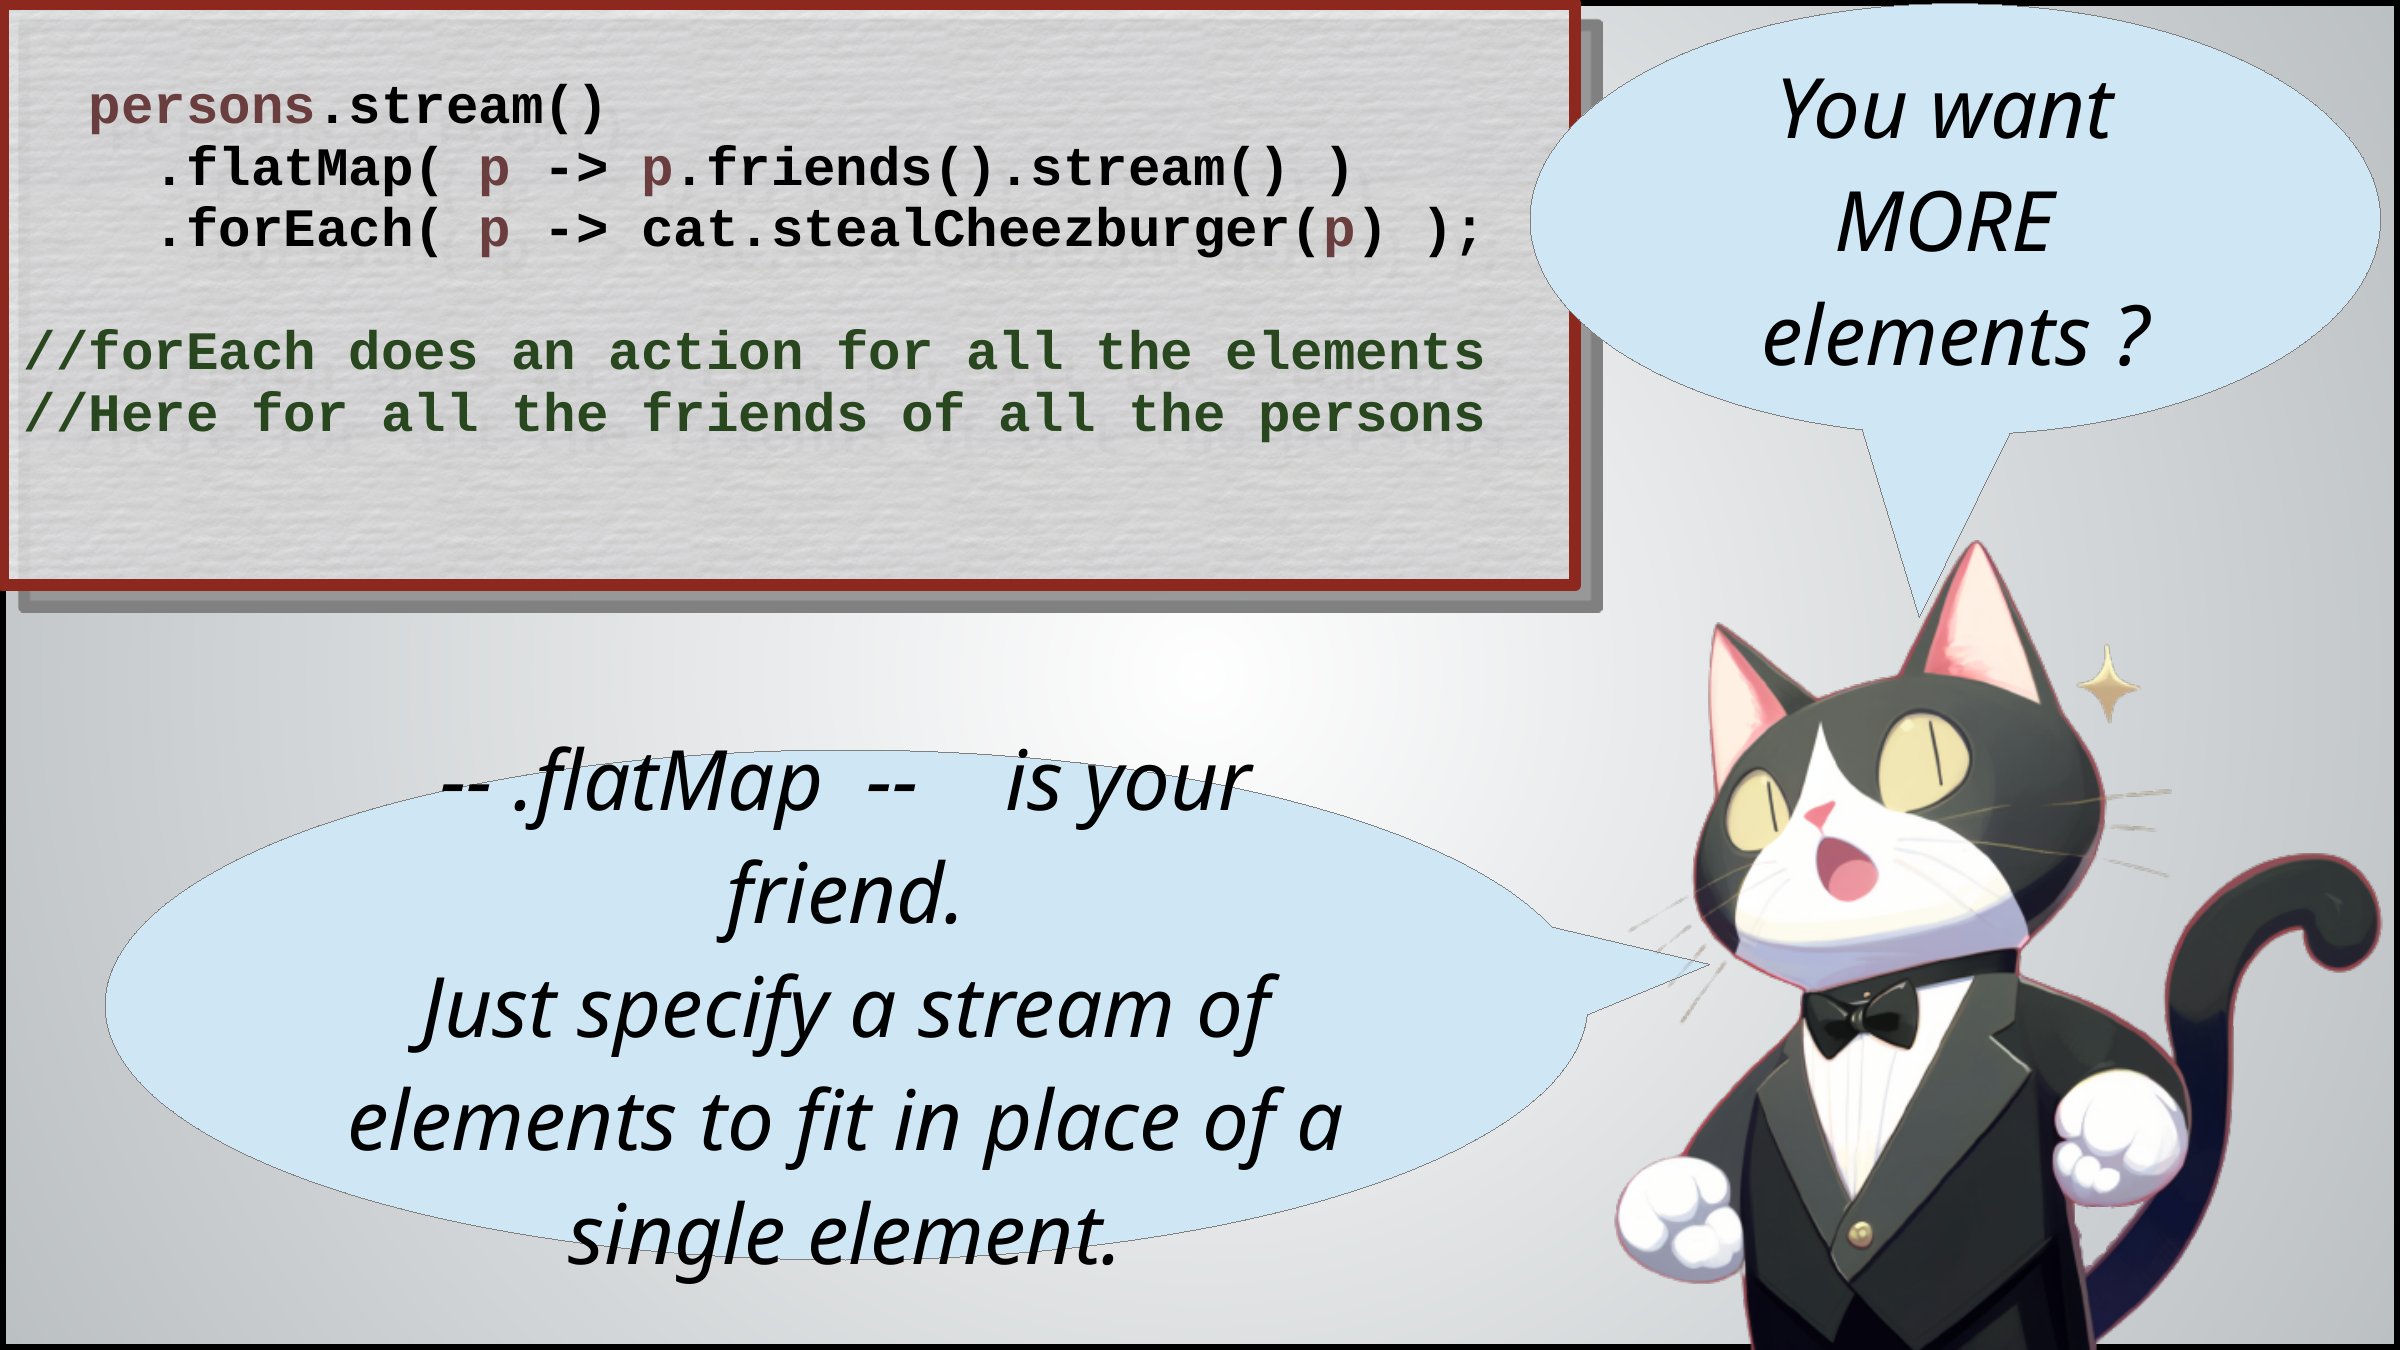

persons.stream()
 .flatMap( p -> p.friends().stream() )
 .forEach( p -> cat.stealCheezburger(p) );
//forEach does an action for all the elements
//Here for all the friends of all the persons
You want
MORE elements ?
-- .flatMap -- is your friend.
Just specify a stream of elements to fit in place of a single element.